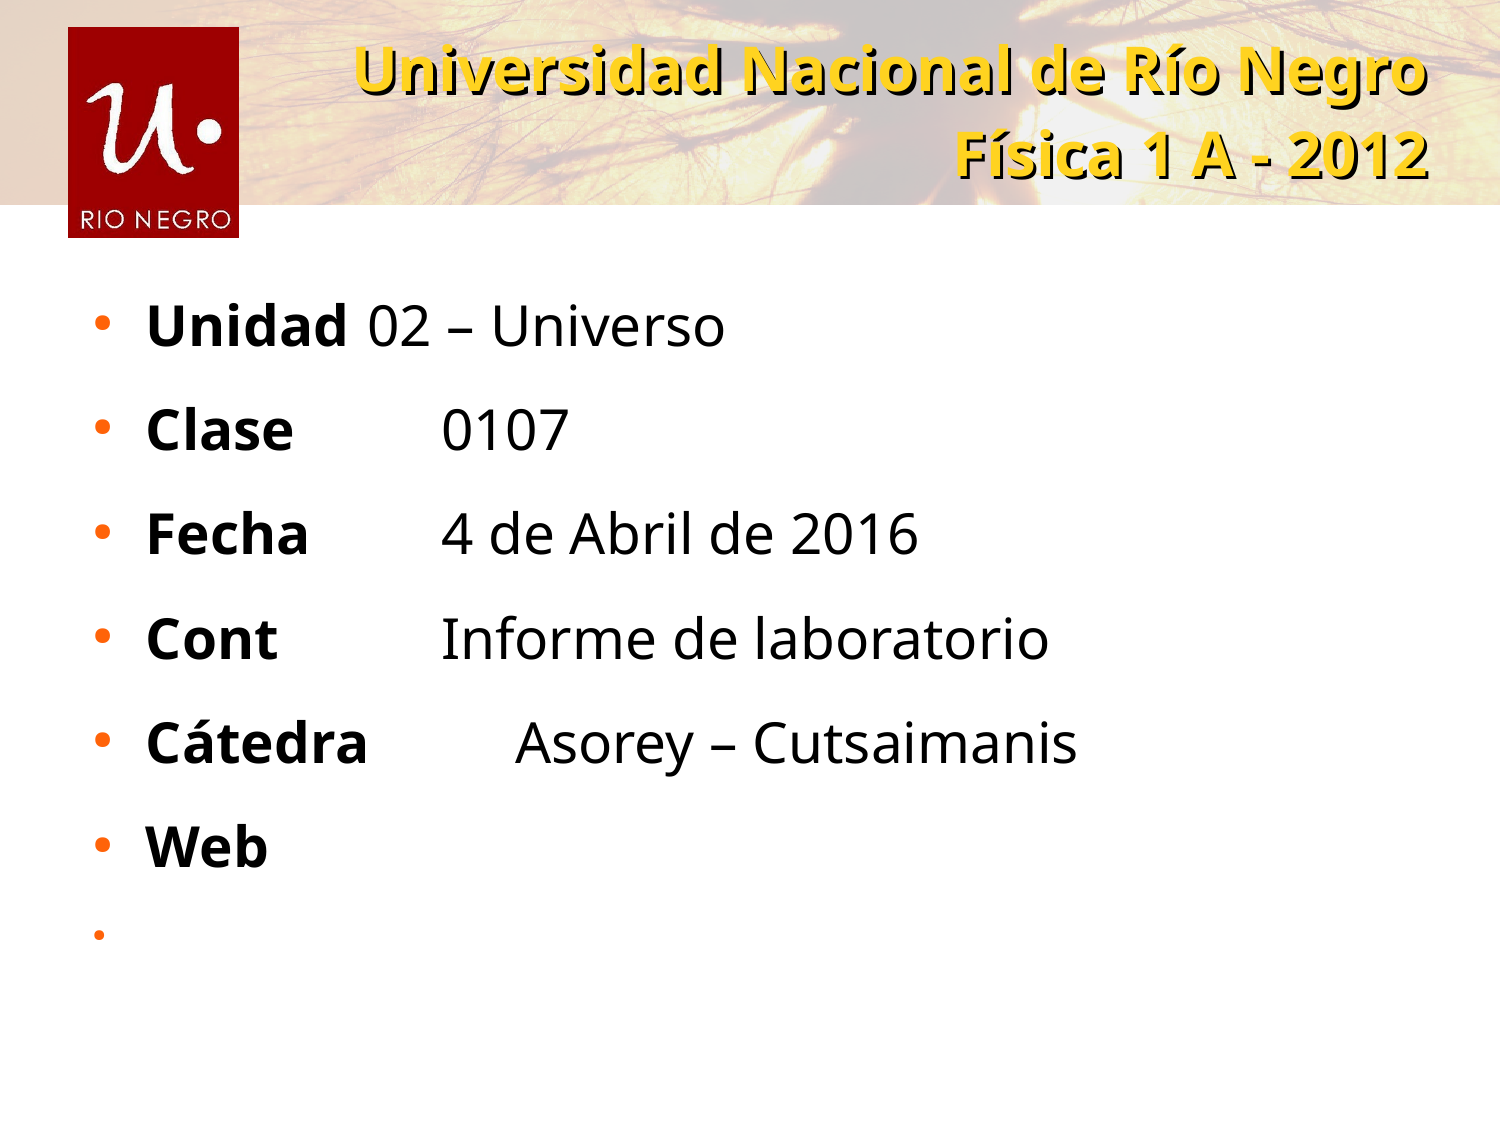

# Universidad Nacional de Río Negro Física 1 A - 2012
Unidad 	02 – Universo
Clase		0107
Fecha		4 de Abril de 2016
Cont			Informe de laboratorio
Cátedra	 Asorey – Cutsaimanis
Web